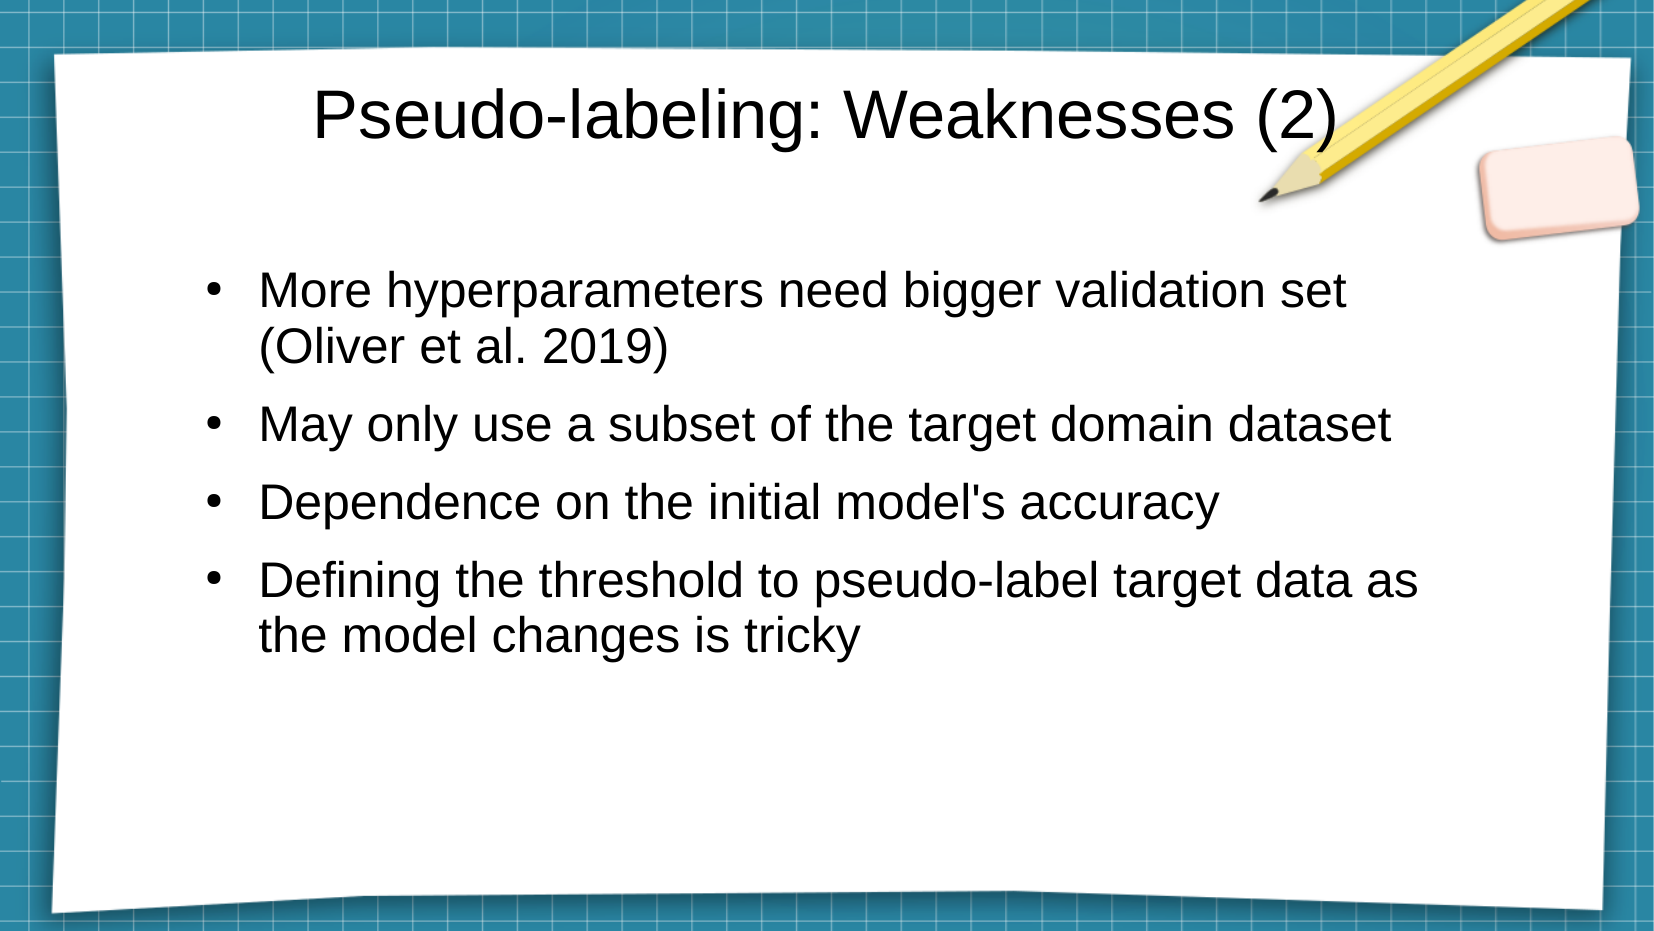

# Pseudo-labeling: Weaknesses (2)
More hyperparameters need bigger validation set (Oliver et al. 2019)
May only use a subset of the target domain dataset
Dependence on the initial model's accuracy
Defining the threshold to pseudo-label target data as the model changes is tricky